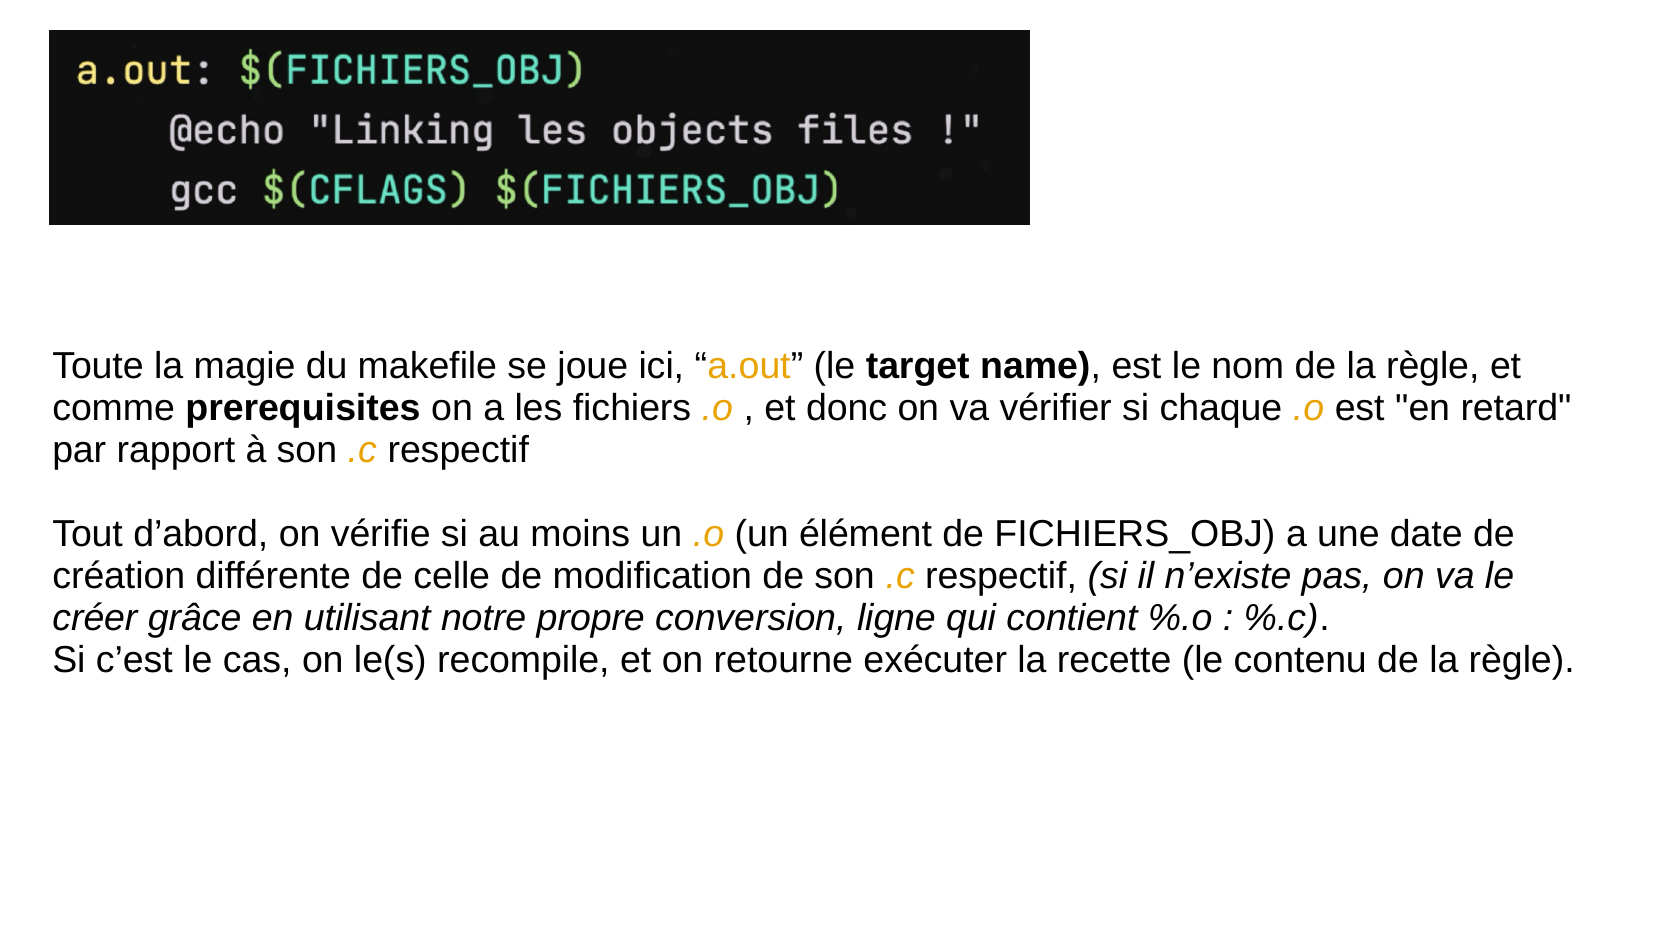

Toute la magie du makefile se joue ici, “a.out” (le target name), est le nom de la règle, et comme prerequisites on a les fichiers .o , et donc on va vérifier si chaque .o est "en retard" par rapport à son .c respectif
Tout d’abord, on vérifie si au moins un .o (un élément de FICHIERS_OBJ) a une date de création différente de celle de modification de son .c respectif, (si il n’existe pas, on va le créer grâce en utilisant notre propre conversion, ligne qui contient %.o : %.c).
Si c’est le cas, on le(s) recompile, et on retourne exécuter la recette (le contenu de la règle).